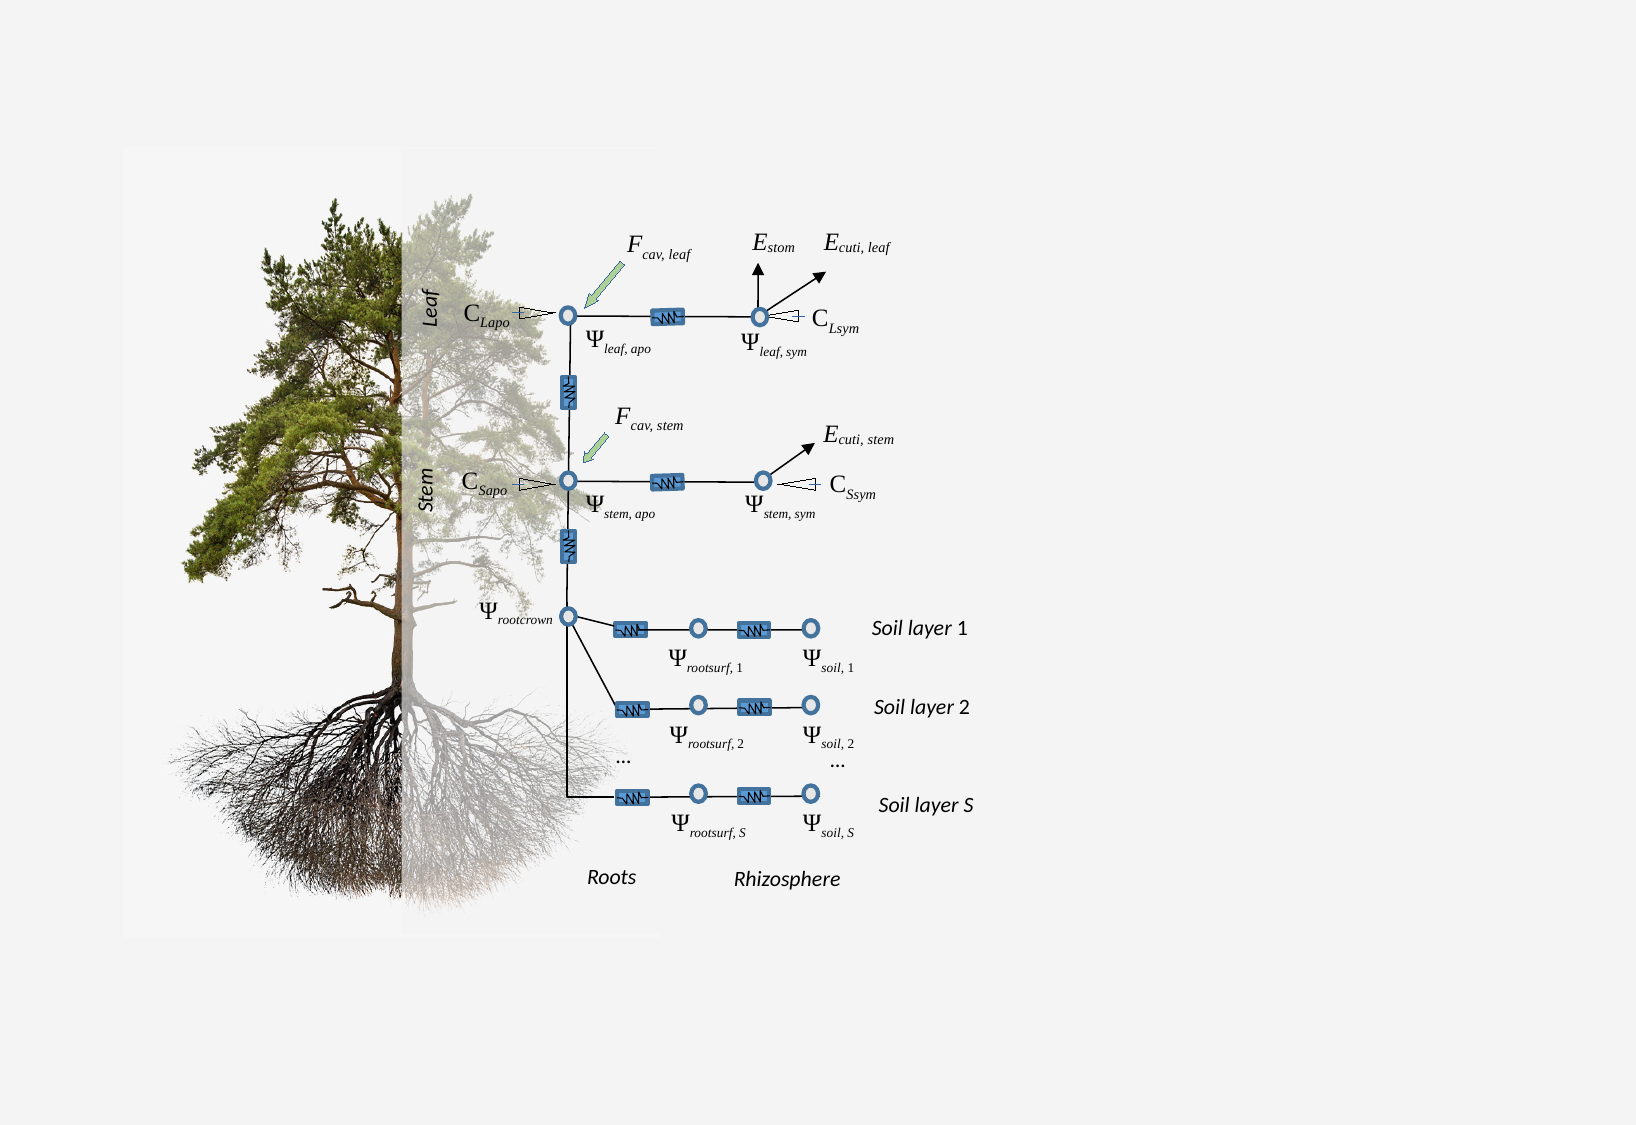

Estom
Ecuti, leaf
Fcav, leaf
Leaf
CLapo
CLsym
Ψleaf, apo
Ψleaf, sym
Fcav, stem
Ecuti, stem
CSapo
CSsym
Stem
Ψstem, apo
Ψstem, sym
Ψrootcrown
Soil layer 1
Ψrootsurf, 1
Ψsoil, 1
Soil layer 2
Ψrootsurf, 2
Ψsoil, 2
…
…
Soil layer S
Ψrootsurf, S
Ψsoil, S
Roots
Rhizosphere